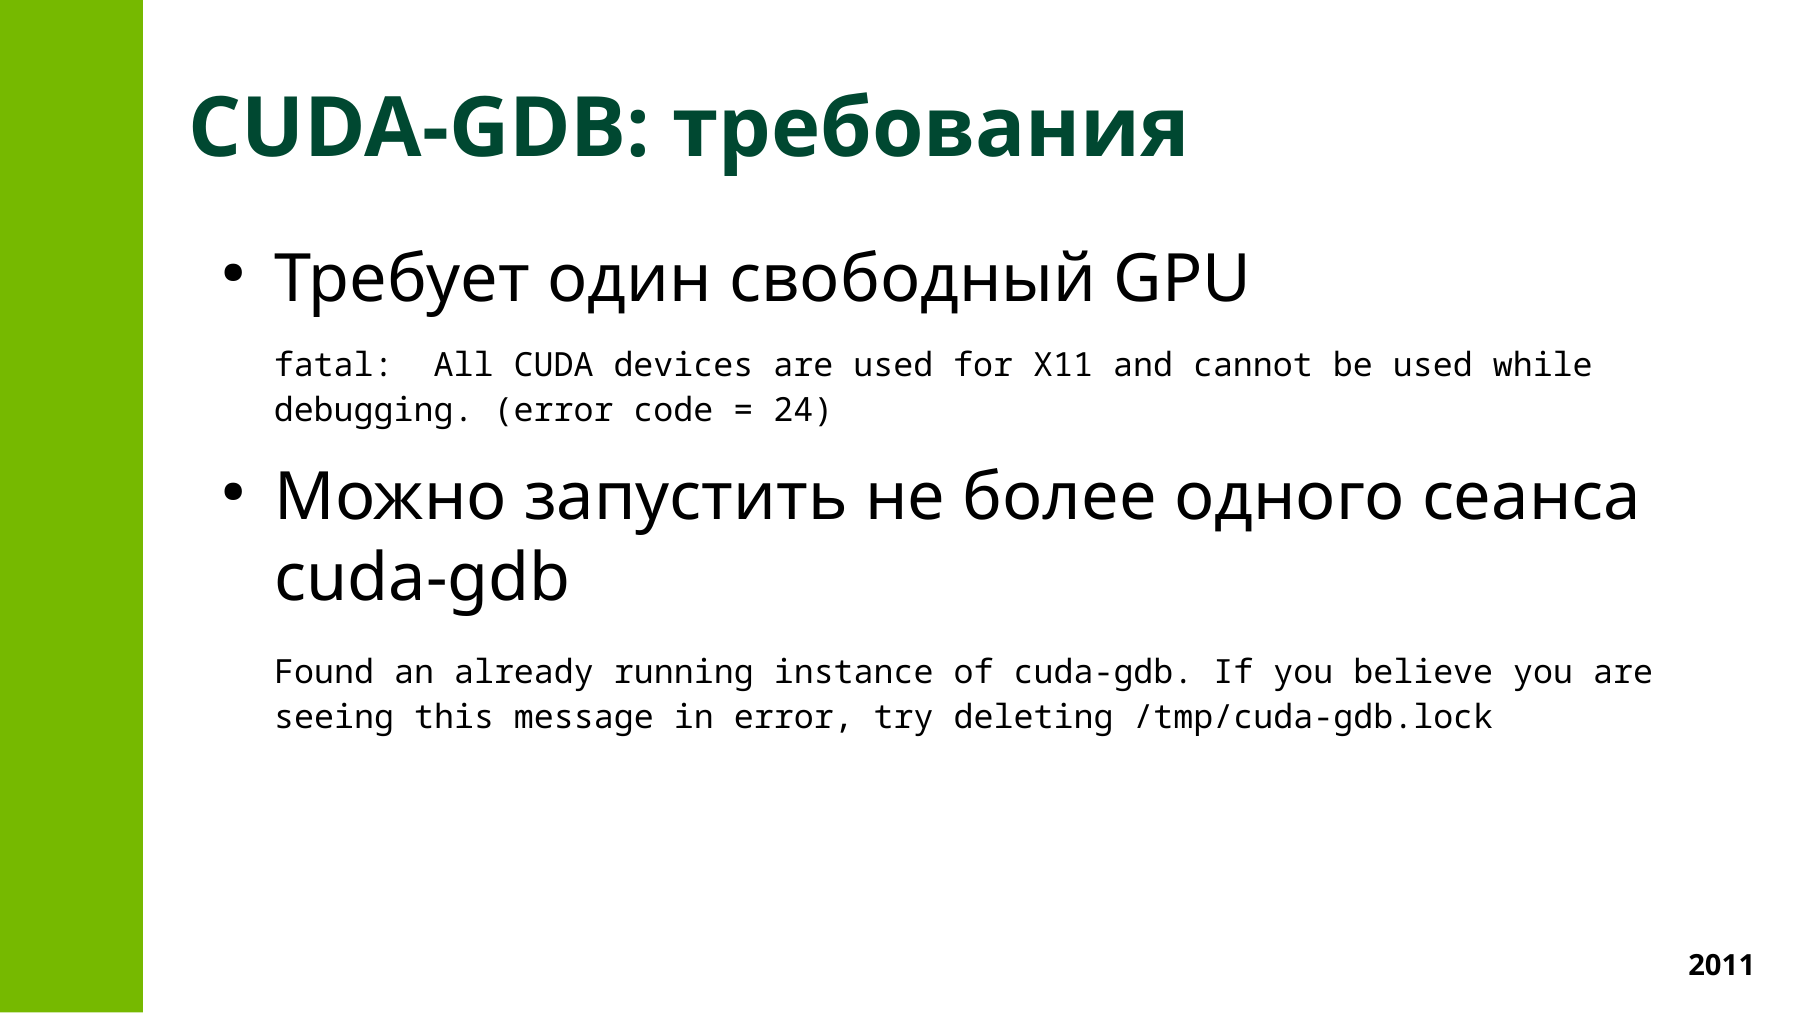

# CUDA-GDB: требования
Требует один свободный GPU
Можно запустить не более одного сеанса cuda-gdb
fatal: All CUDA devices are used for X11 and cannot be used while debugging. (error code = 24)
Found an already running instance of cuda-gdb. If you believe you are seeing this message in error, try deleting /tmp/cuda-gdb.lock